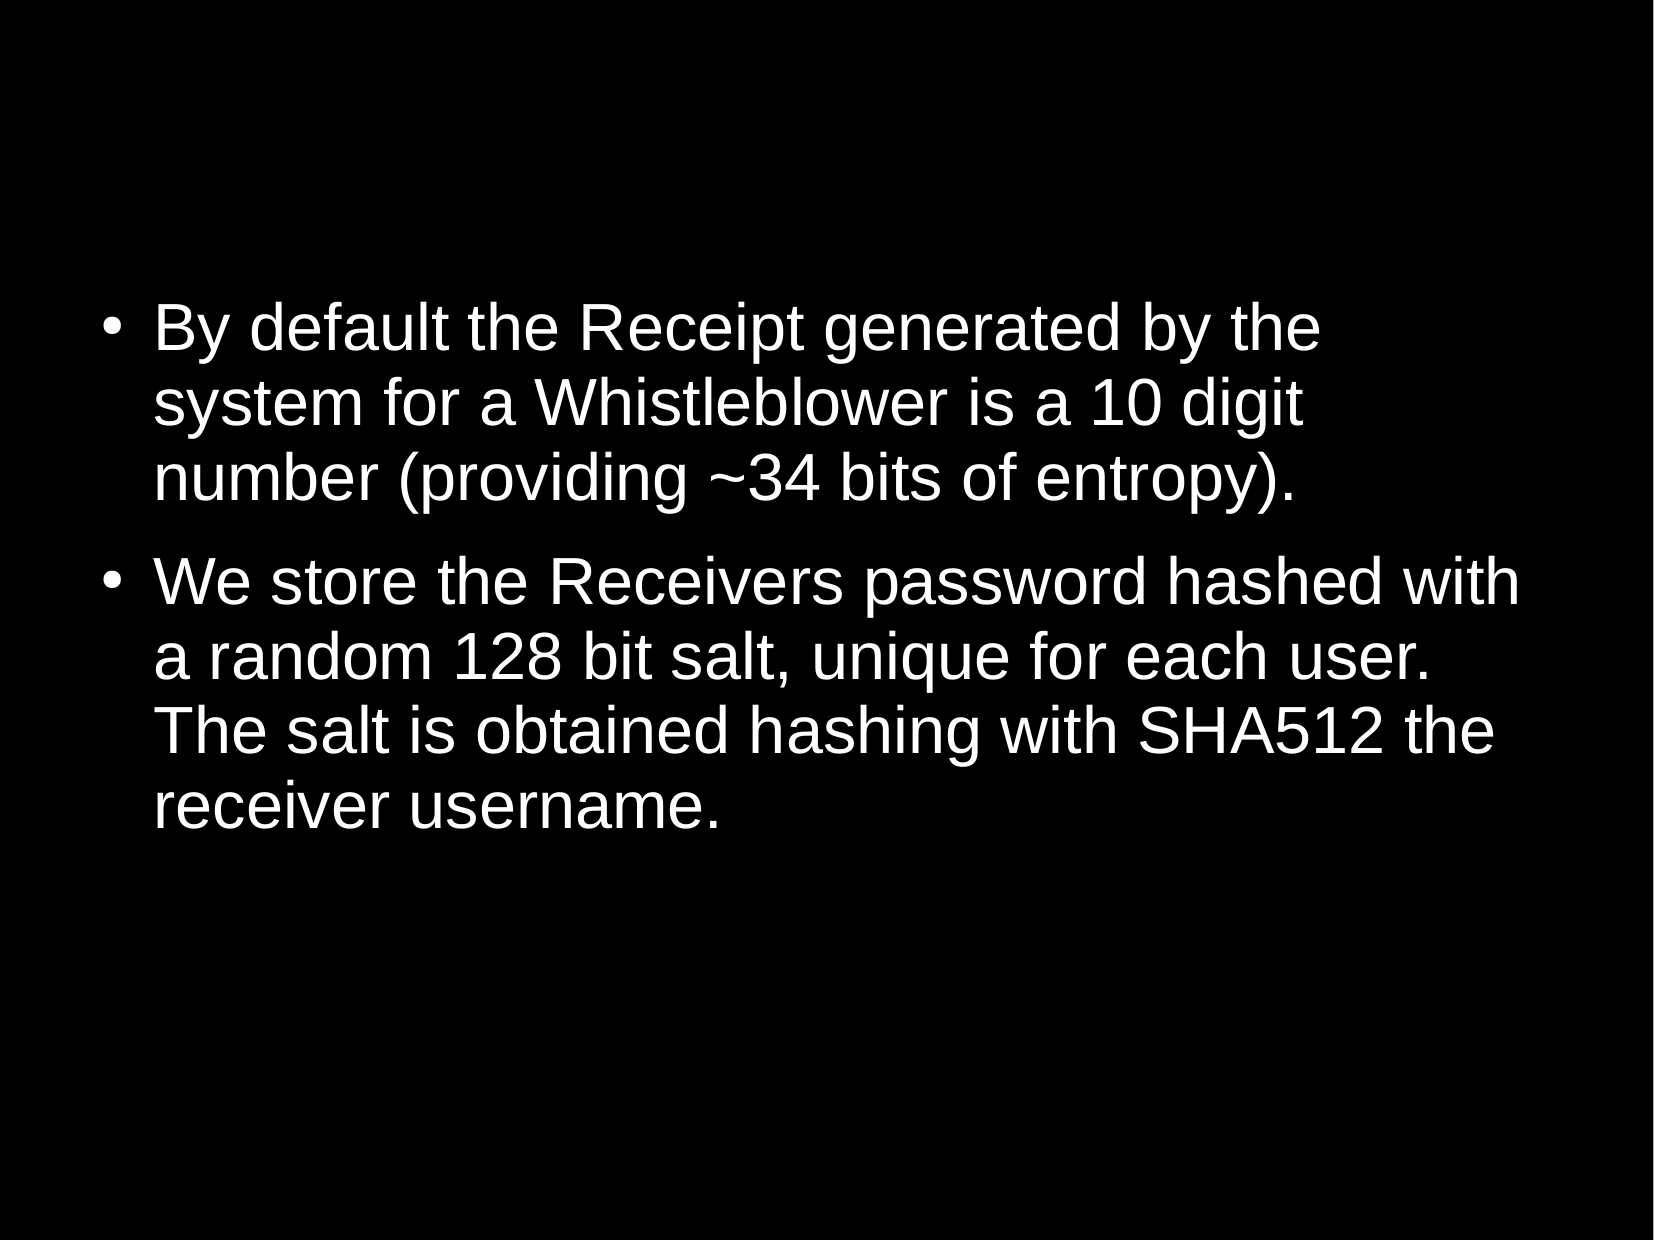

#
By default the Receipt generated by the system for a Whistleblower is a 10 digit number (providing ~34 bits of entropy).
We store the Receivers password hashed with a random 128 bit salt, unique for each user. The salt is obtained hashing with SHA512 the receiver username.